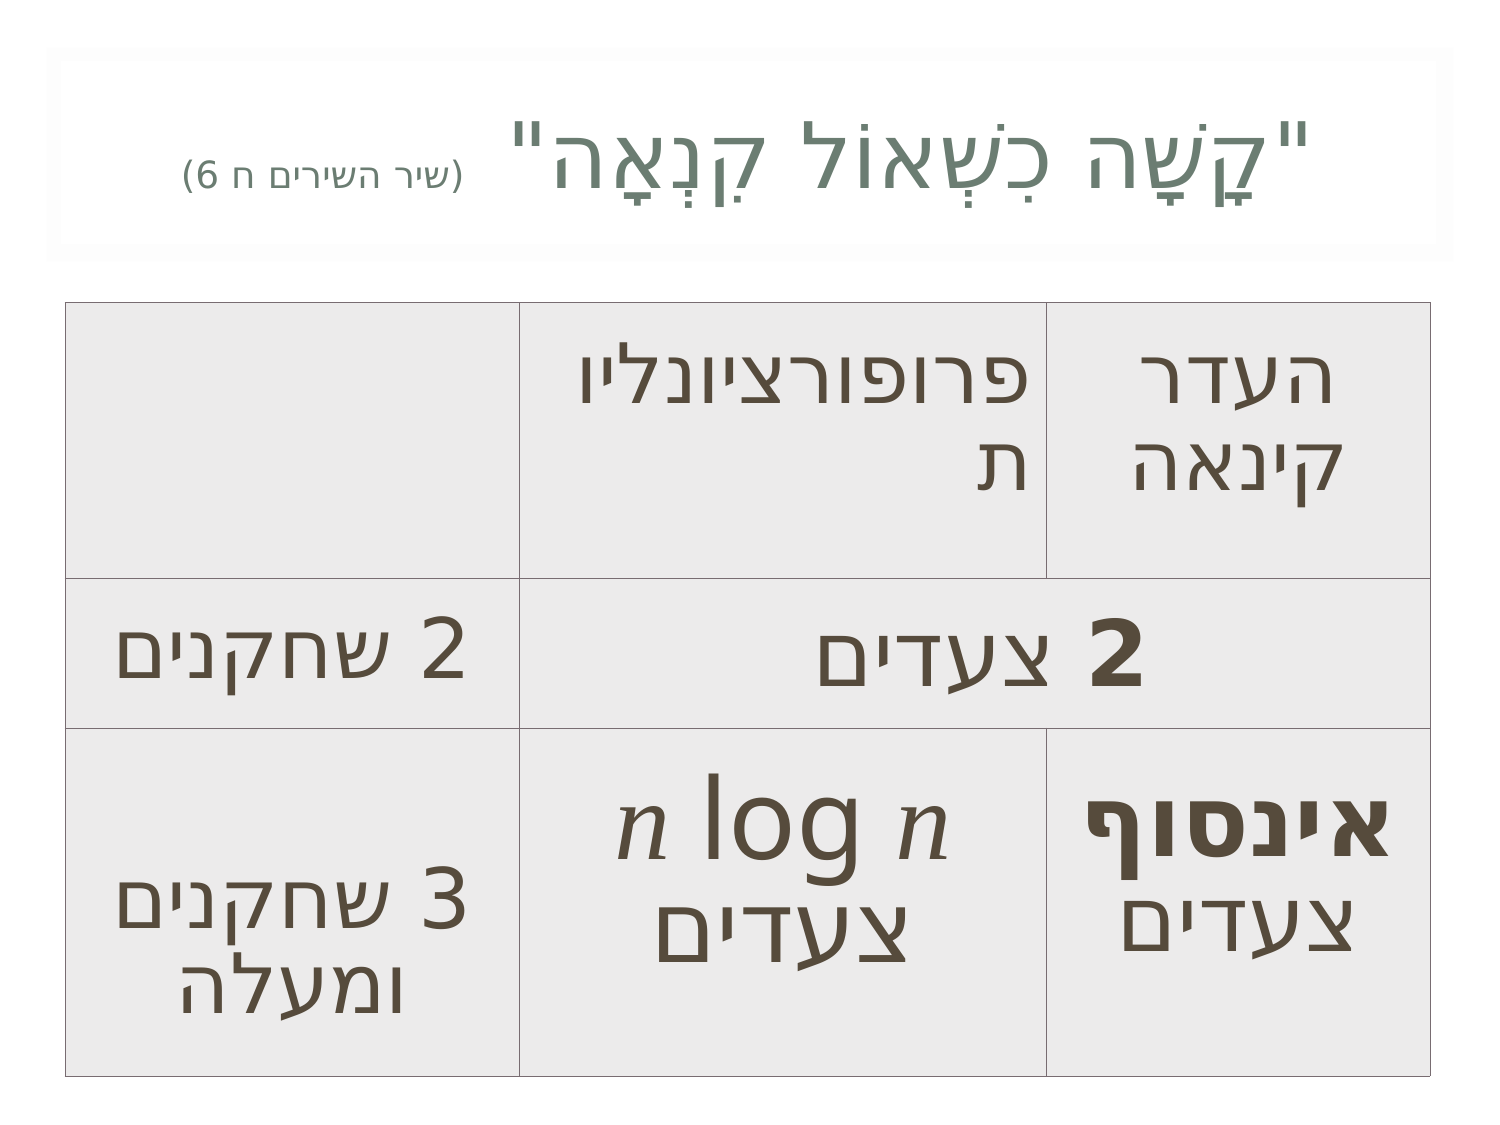

"קָשָׁה כִשְׁאוֹל קִנְאָה" (שיר השירים ח 6)
| | פרופורציונליות | העדר קינאה |
| --- | --- | --- |
| 2 שחקנים | 2 צעדים | |
| 3 שחקנים ומעלה | n log n צעדים | אינסוף צעדים |